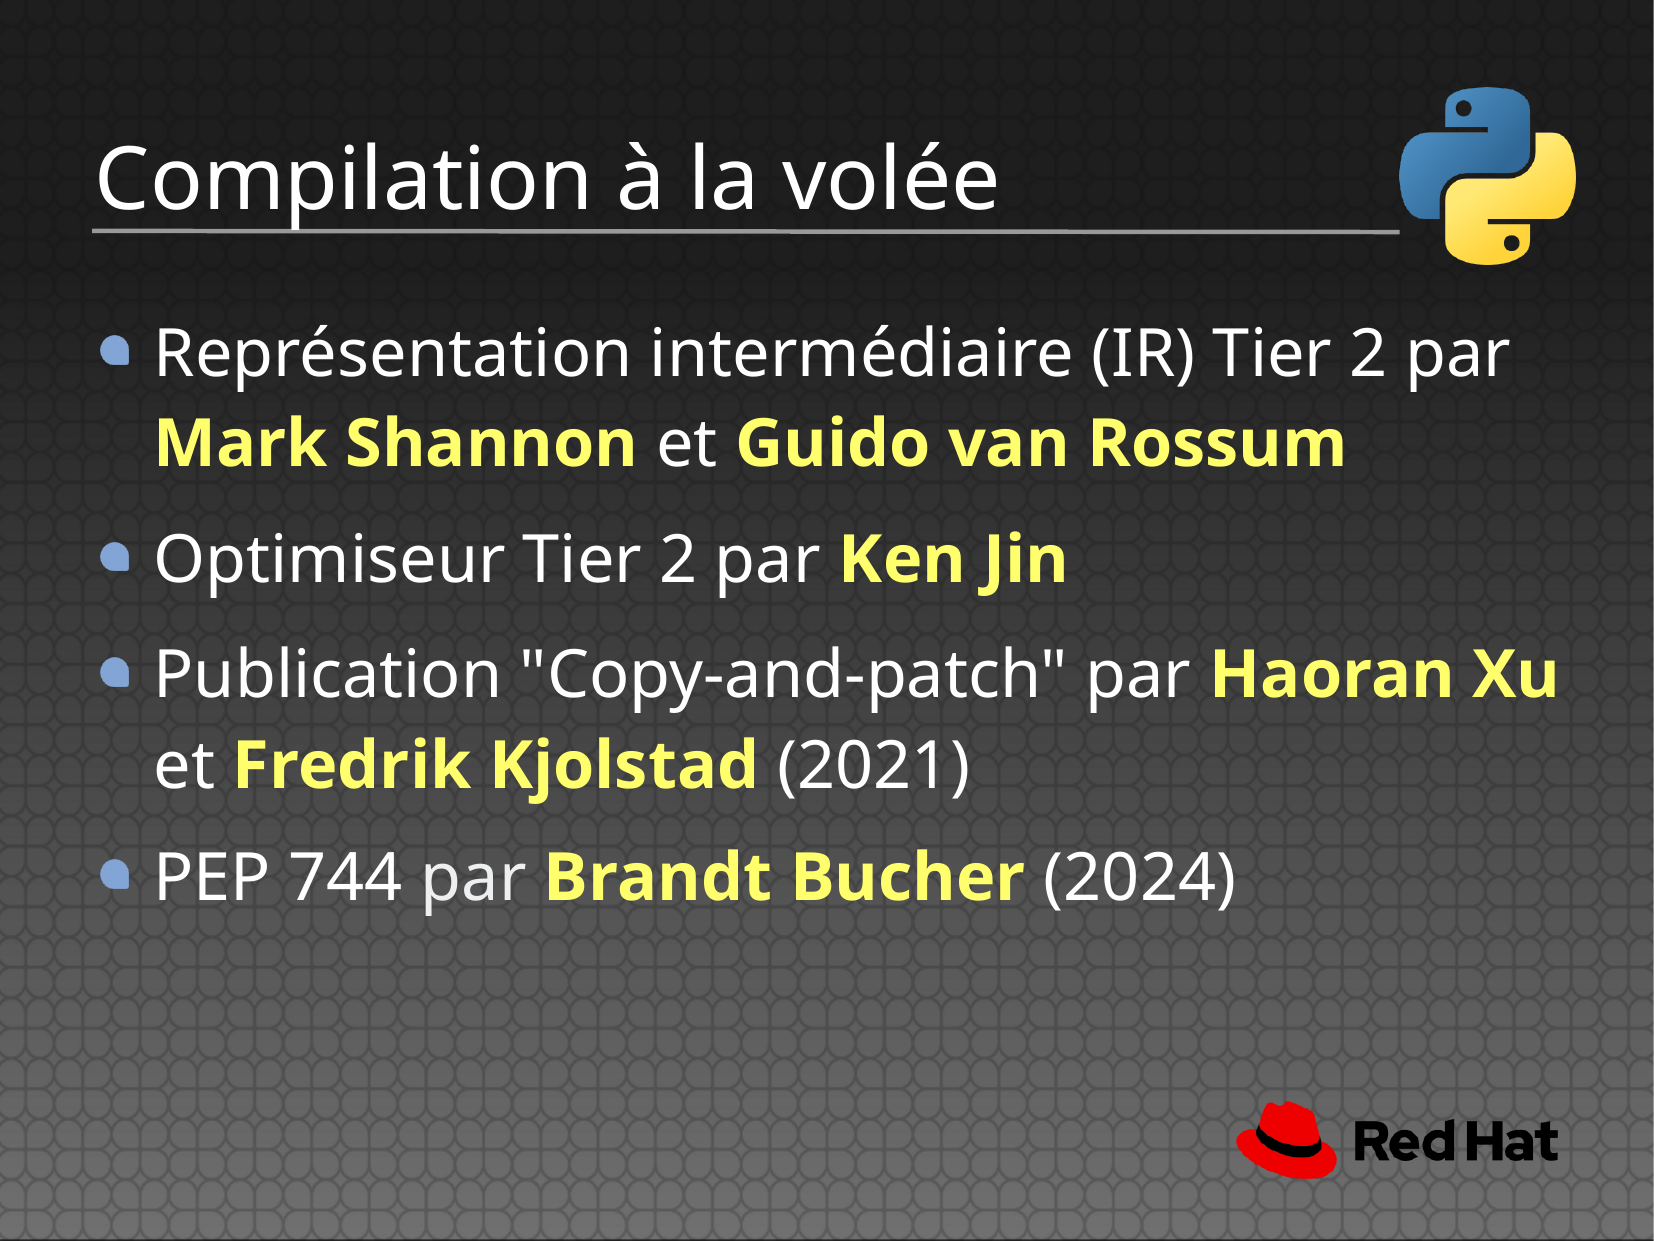

Compilation à la volée
# Représentation intermédiaire (IR) Tier 2 par Mark Shannon et Guido van Rossum
Optimiseur Tier 2 par Ken Jin
Publication "Copy-and-patch" par Haoran Xu et Fredrik Kjolstad (2021)
PEP 744 par Brandt Bucher (2024)